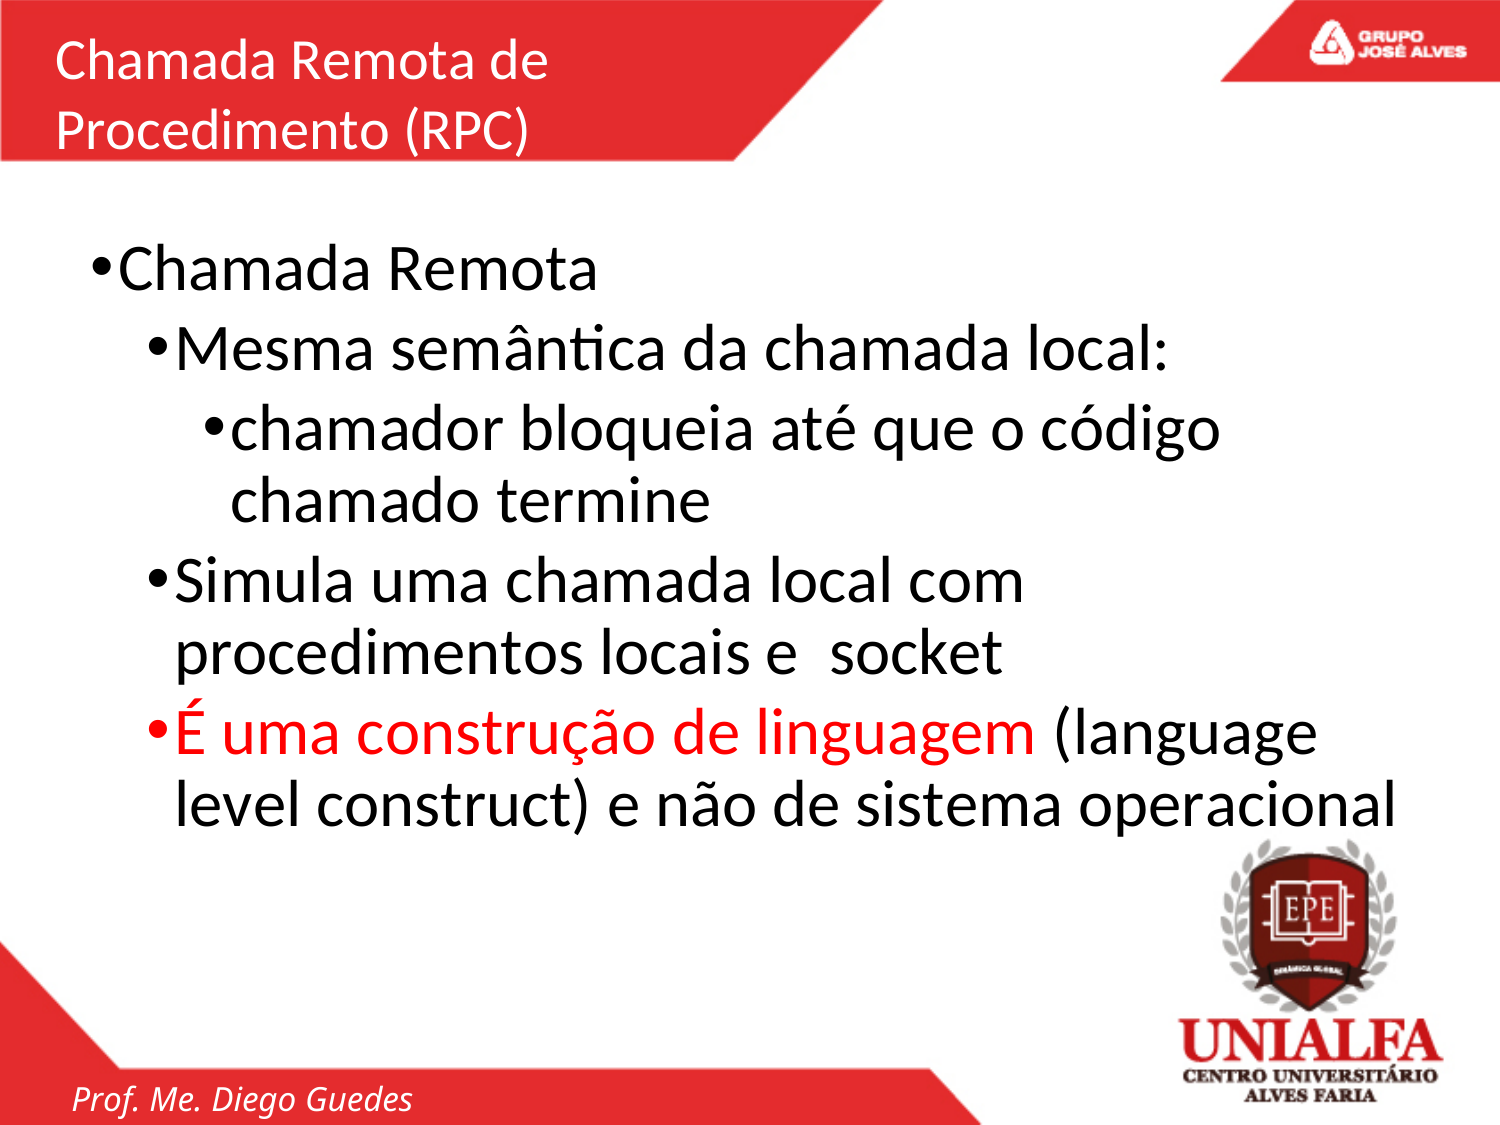

Chamada Remota de Procedimento (RPC)
# Chamada Remota
Mesma semântica da chamada local:
chamador bloqueia até que o código chamado termine
Simula uma chamada local com procedimentos locais e socket
É uma construção de linguagem (language level construct) e não de sistema operacional
Prof. Me. Diego Guedes